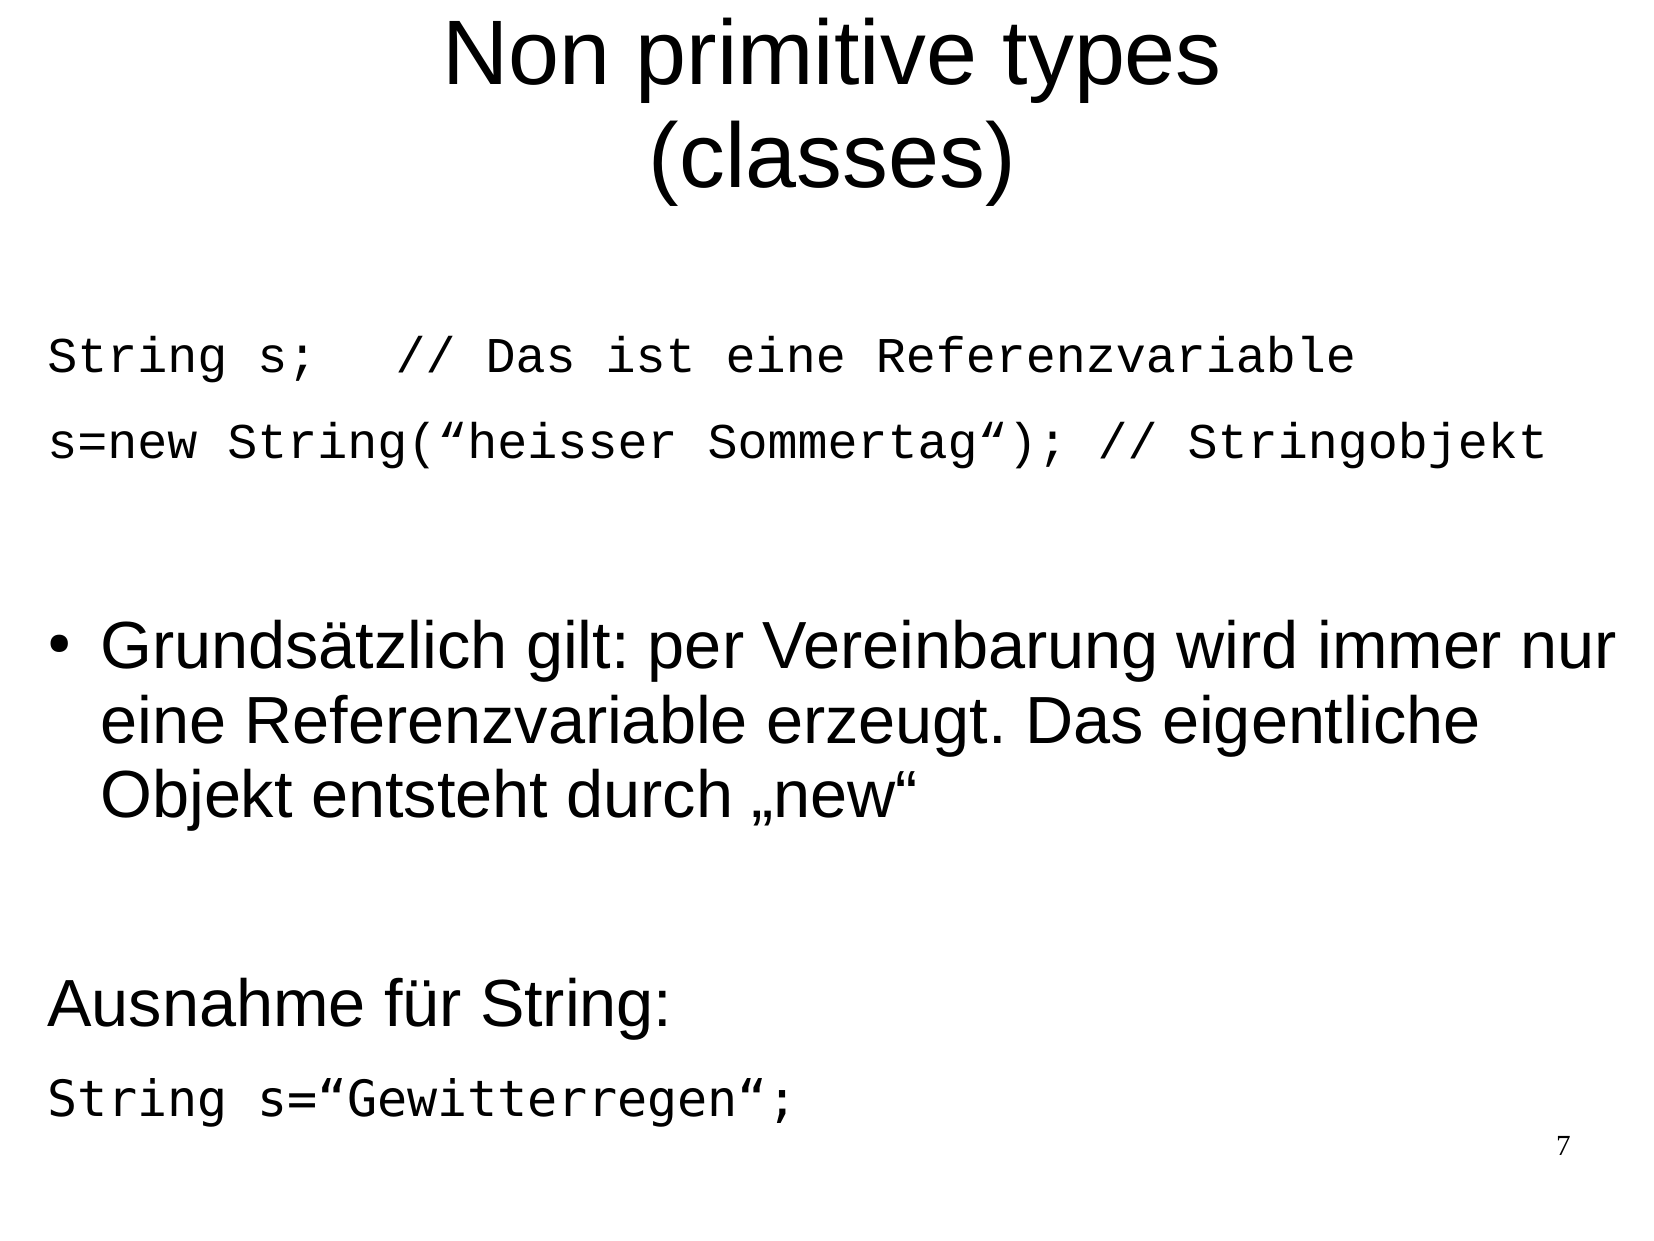

# Non primitive types (classes)
String s;		// Das ist eine Referenzvariable
s=new String(“heisser Sommertag“); // Stringobjekt
Grundsätzlich gilt: per Vereinbarung wird immer nur eine Referenzvariable erzeugt. Das eigentliche Objekt entsteht durch „new“
Ausnahme für String:
String s=“Gewitterregen“;
7